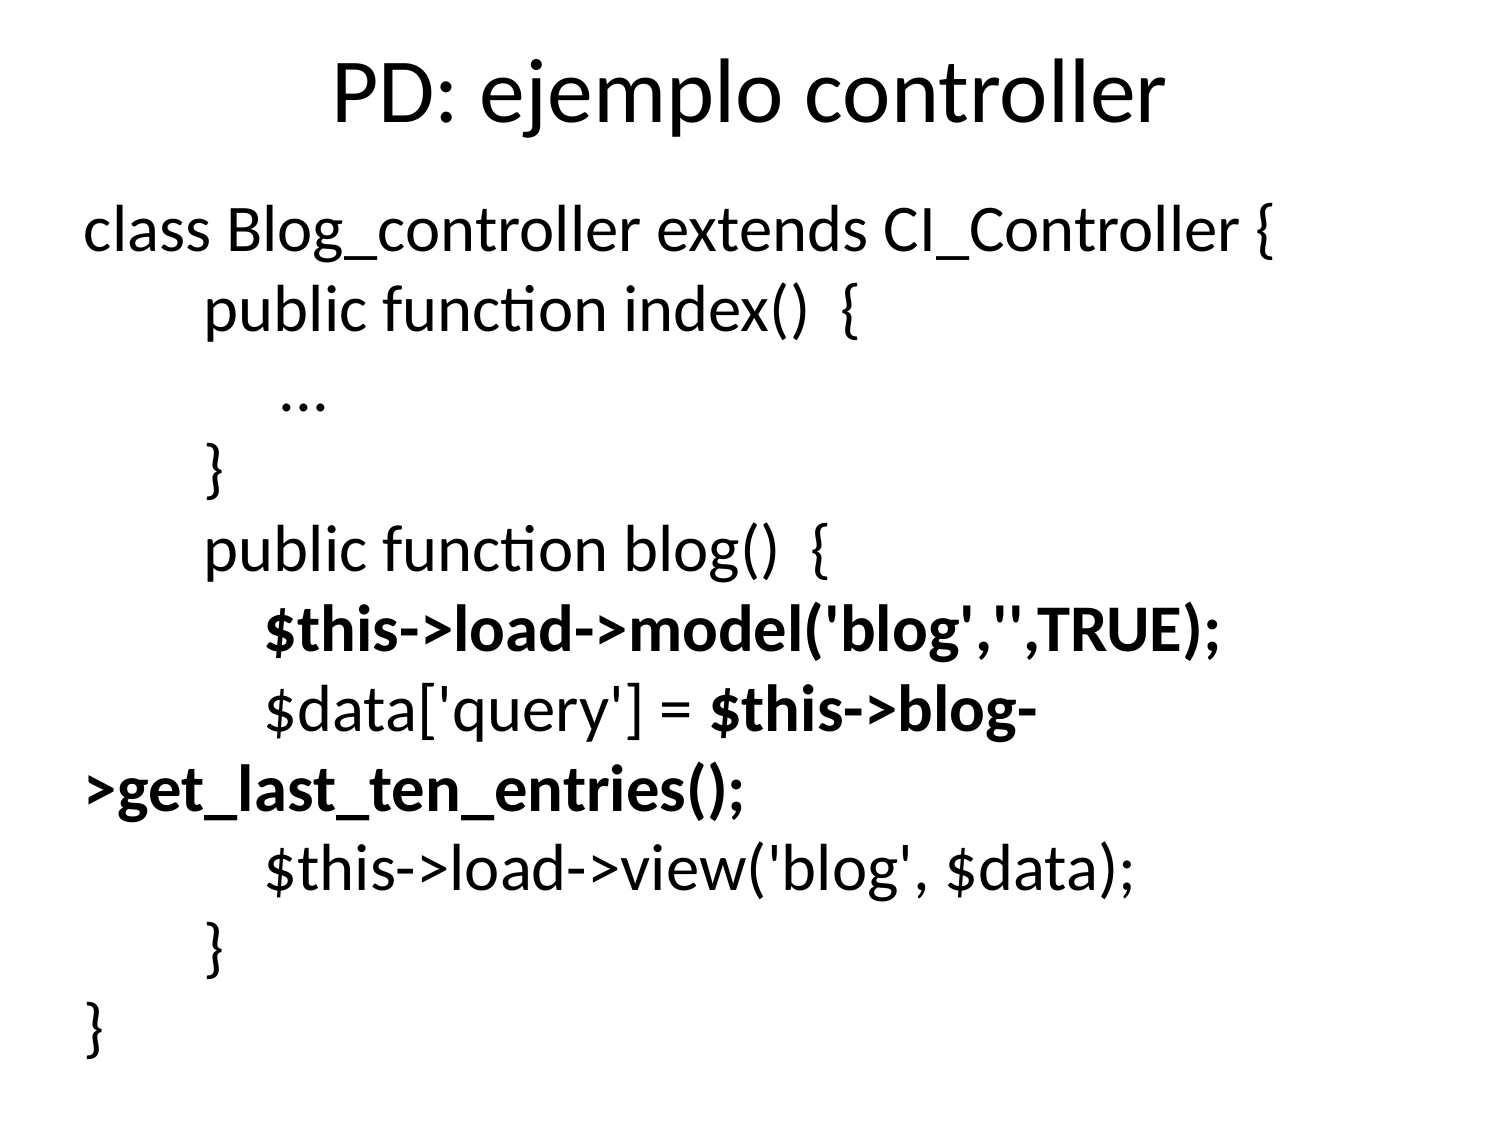

# PD: ejemplo controller
class Blog_controller extends CI_Controller {
 public function index() {
 ...
 }
 public function blog() {
 $this->load->model('blog','',TRUE);
 $data['query'] = $this->blog->get_last_ten_entries();
 $this->load->view('blog', $data);
 }
}